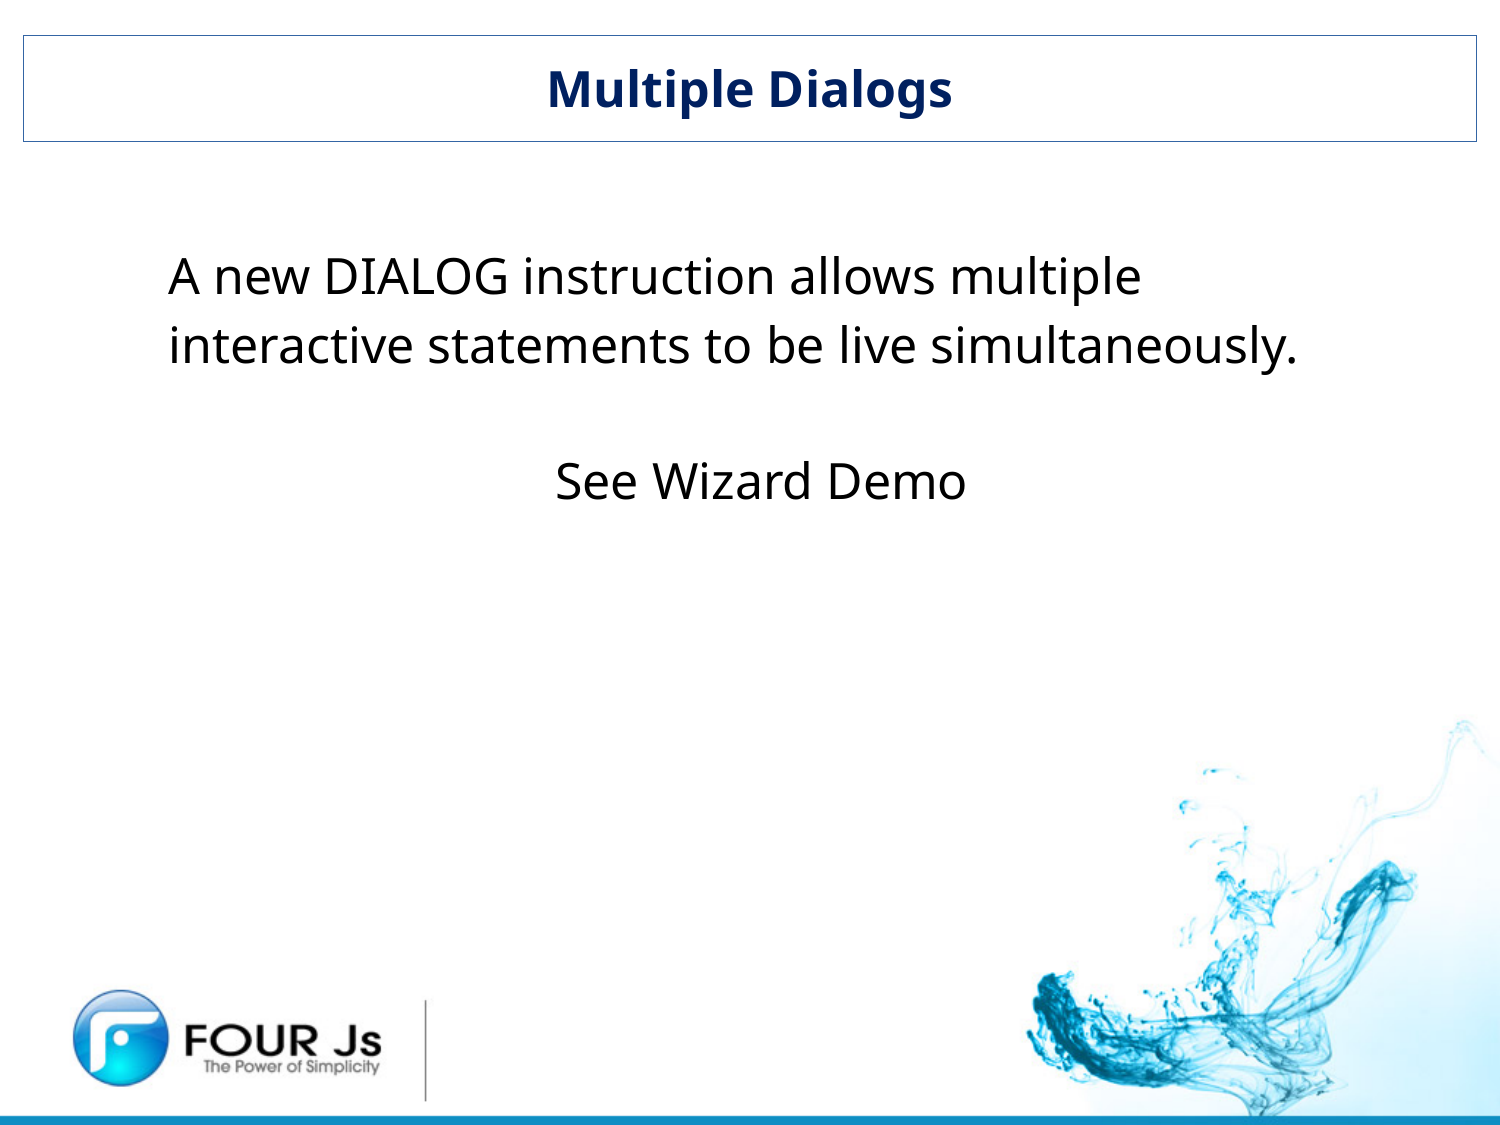

# Multiple Dialogs
A new DIALOG instruction allows multiple interactive statements to be live simultaneously.
See Wizard Demo